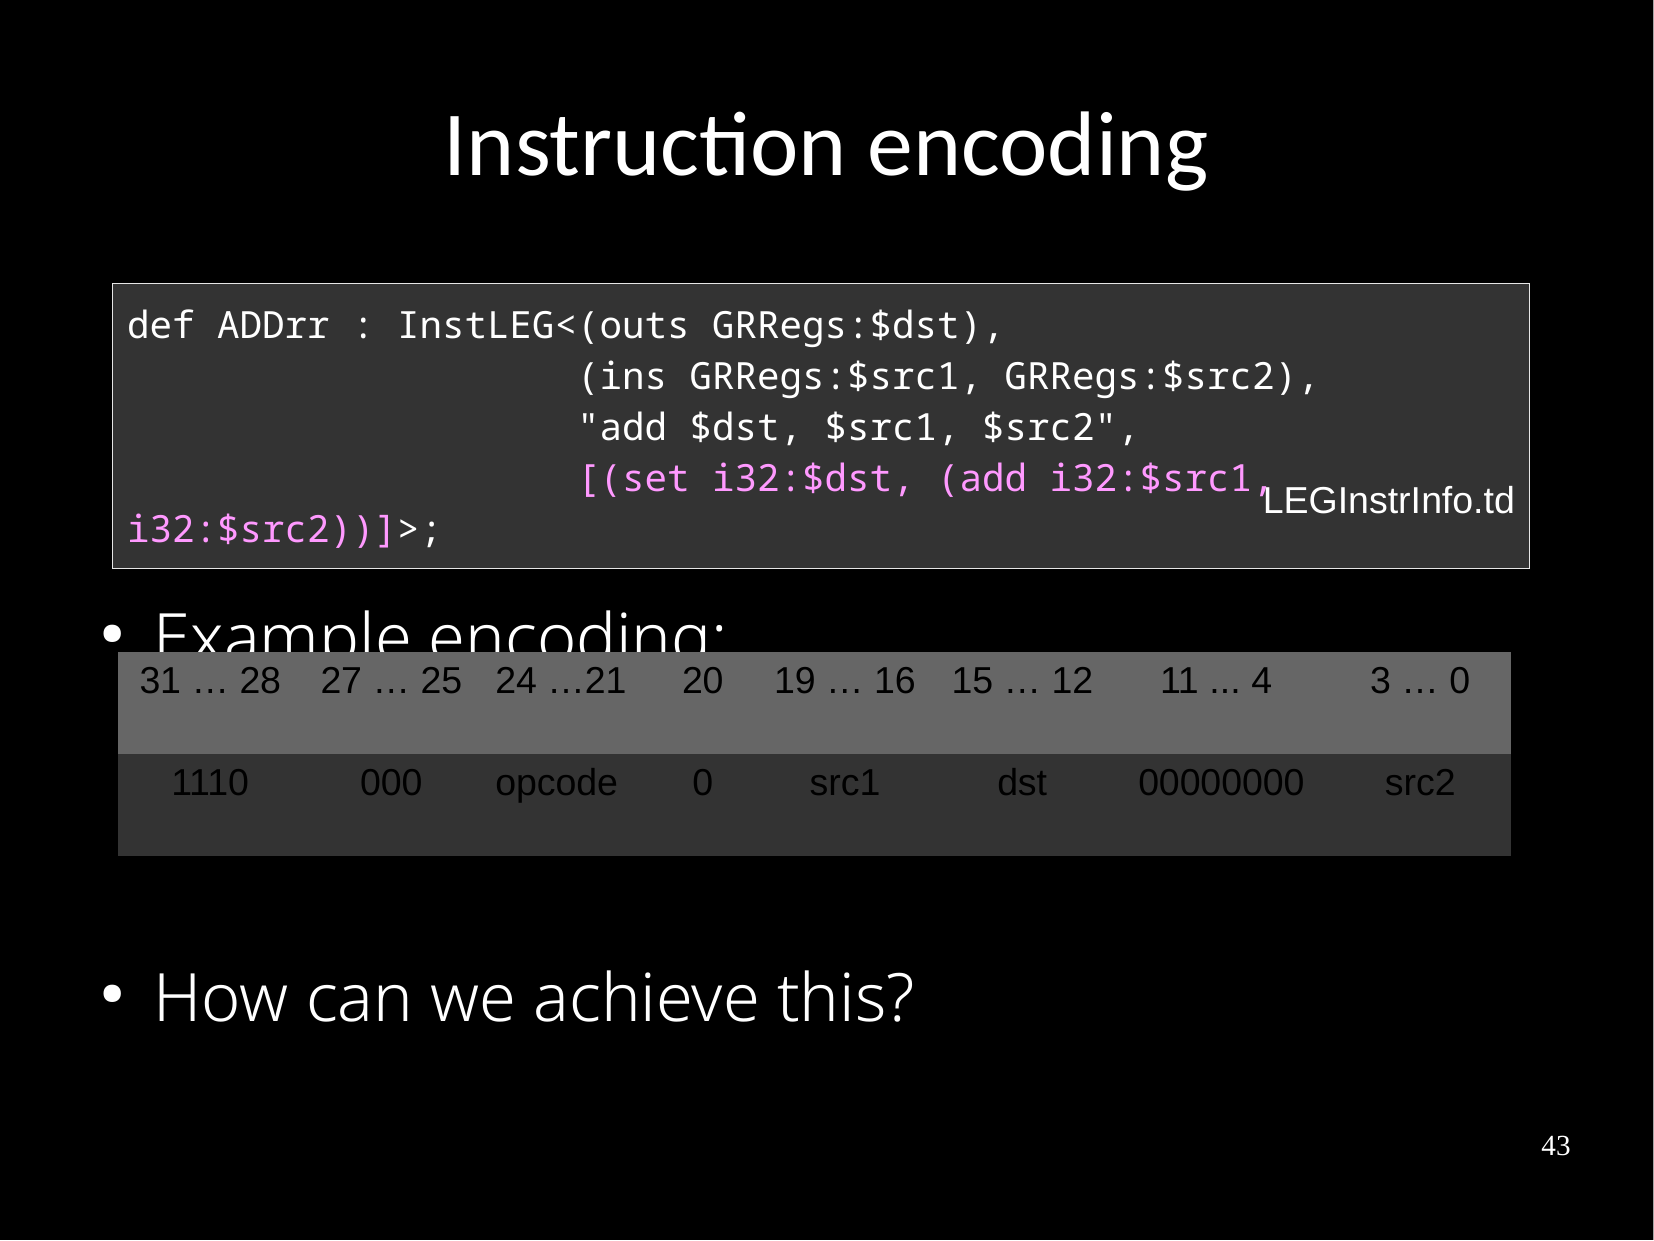

# Instruction encoding
def ADDrr : InstLEG<(outs GRRegs:$dst),
 (ins GRRegs:$src1, GRRegs:$src2),
 "add $dst, $src1, $src2",
 [(set i32:$dst, (add i32:$src1, i32:$src2))]>;
LEGInstrInfo.td
Example encoding:
How can we achieve this?
| 31 … 28 | 27 … 25 | 24 …21 | 20 | 19 … 16 | 15 … 12 | 11 ... 4 | 3 … 0 |
| --- | --- | --- | --- | --- | --- | --- | --- |
| 1110 | 000 | opcode | 0 | src1 | dst | 00000000 | src2 |
43